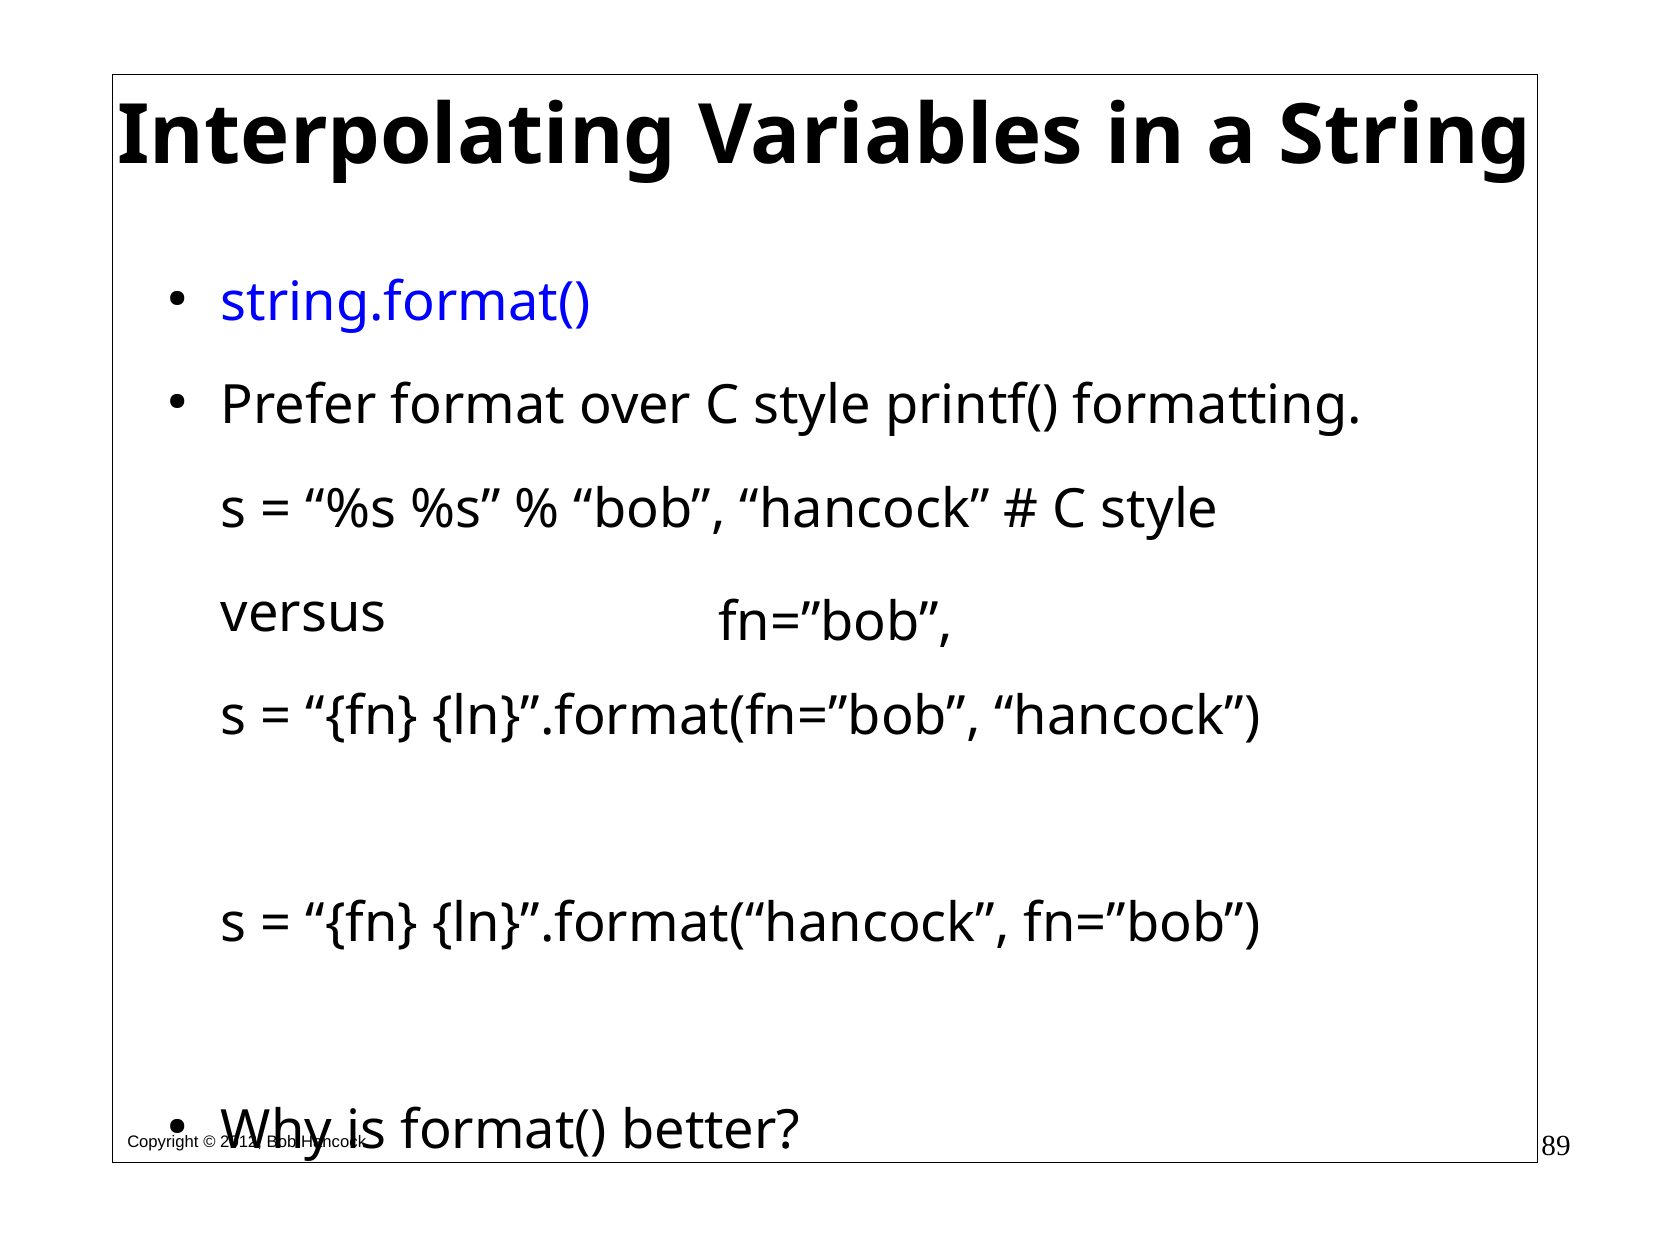

# Interpolating Variables in a String
string.format()
Prefer format over C style printf() formatting.
s = “%s %s” % “bob”, “hancock” # C style
versus
s = “{fn} {ln}”.format(fn=”bob”, “hancock”)
s = “{fn} {ln}”.format(“hancock”, fn=”bob”)
Why is format() better?
fn=”bob”,
Copyright © 2012, Bob Hancock
89